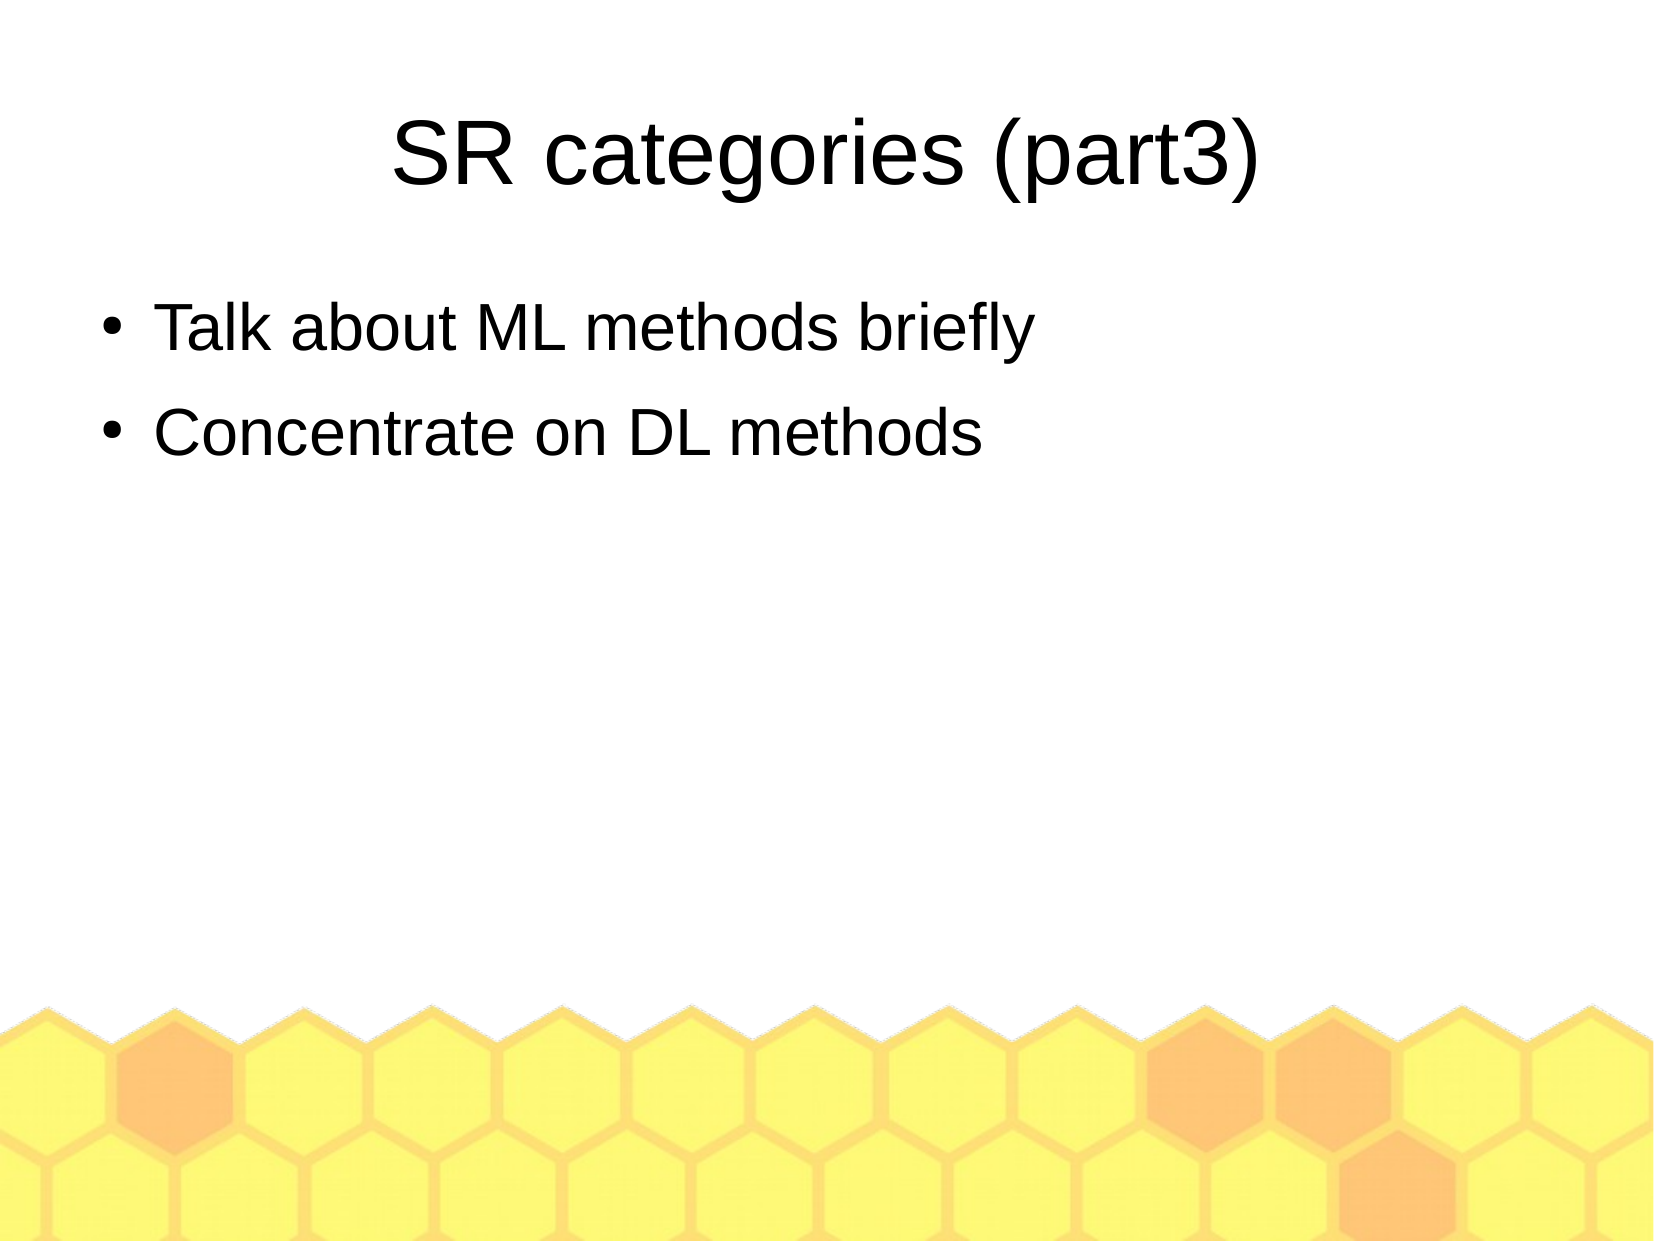

# SR categories (part3)
Talk about ML methods briefly
Concentrate on DL methods